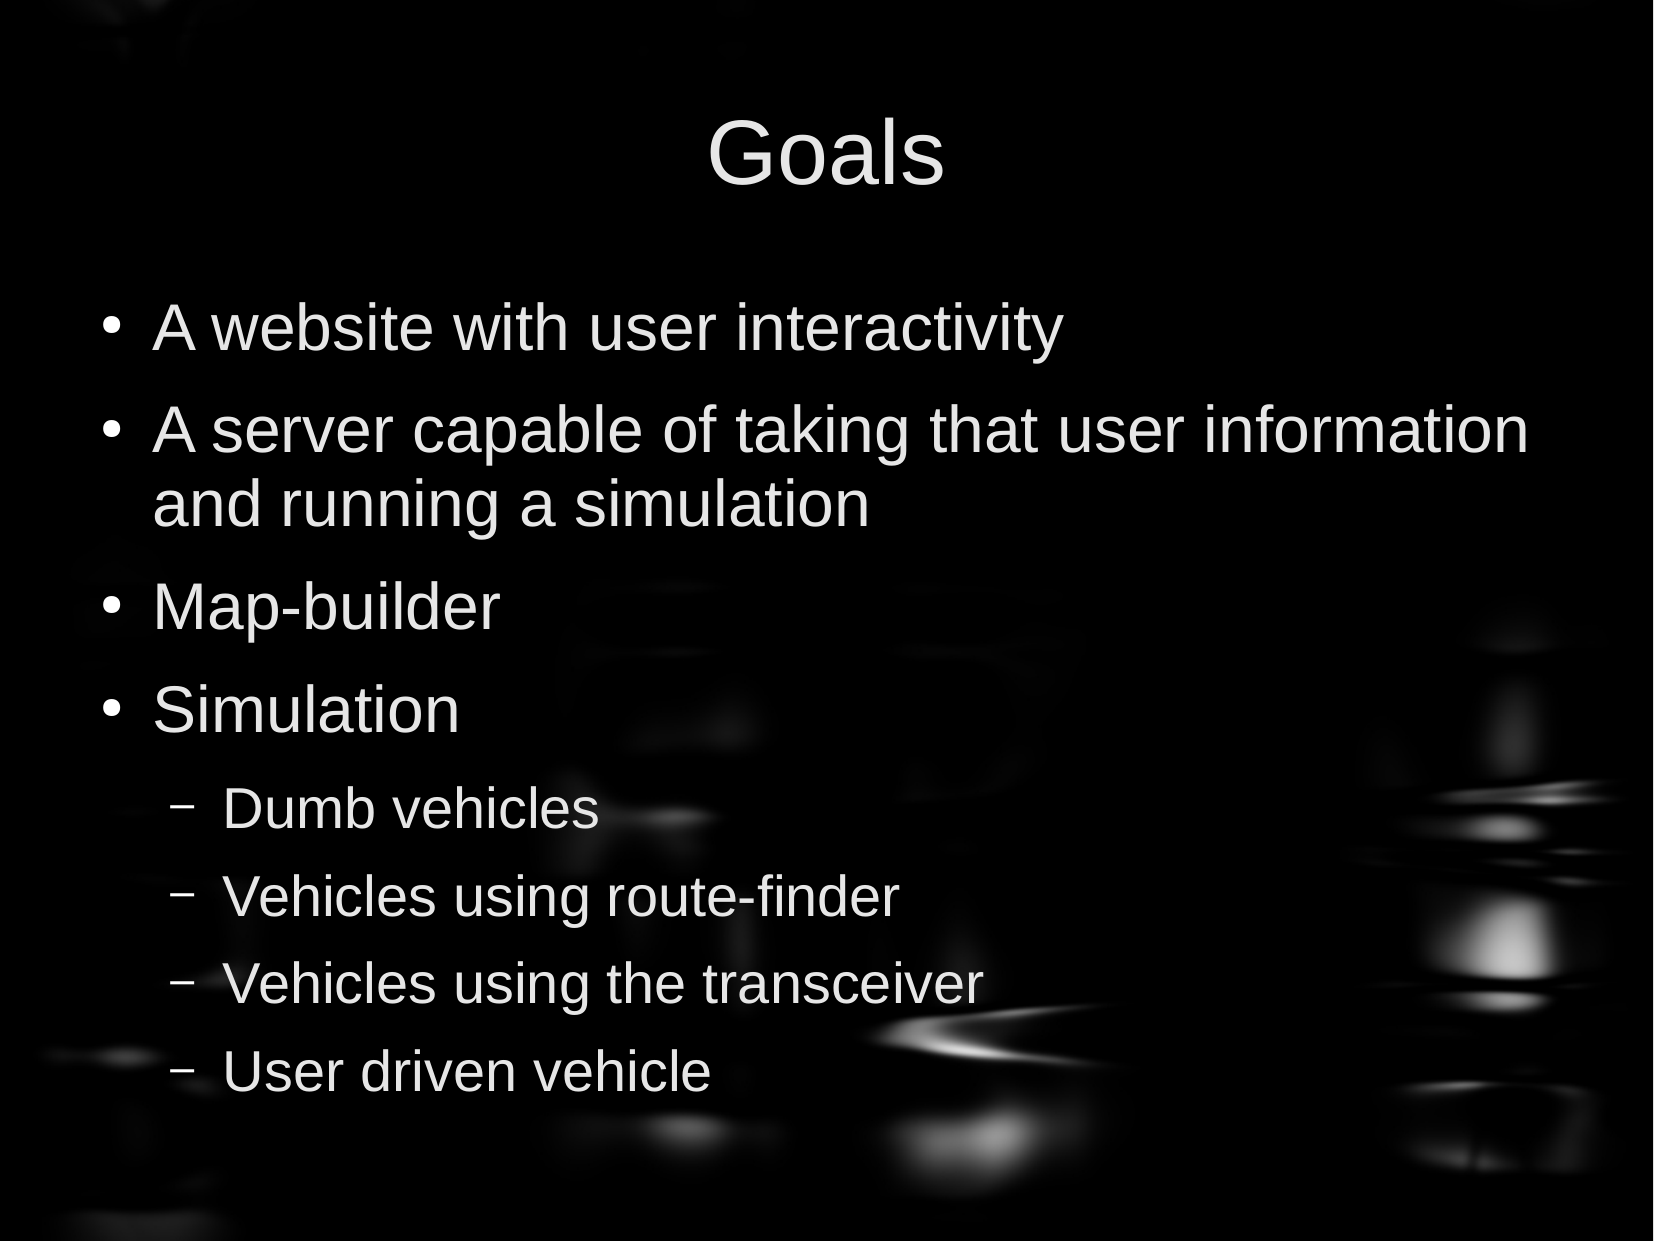

# Goals
A website with user interactivity
A server capable of taking that user information and running a simulation
Map-builder
Simulation
Dumb vehicles
Vehicles using route-finder
Vehicles using the transceiver
User driven vehicle